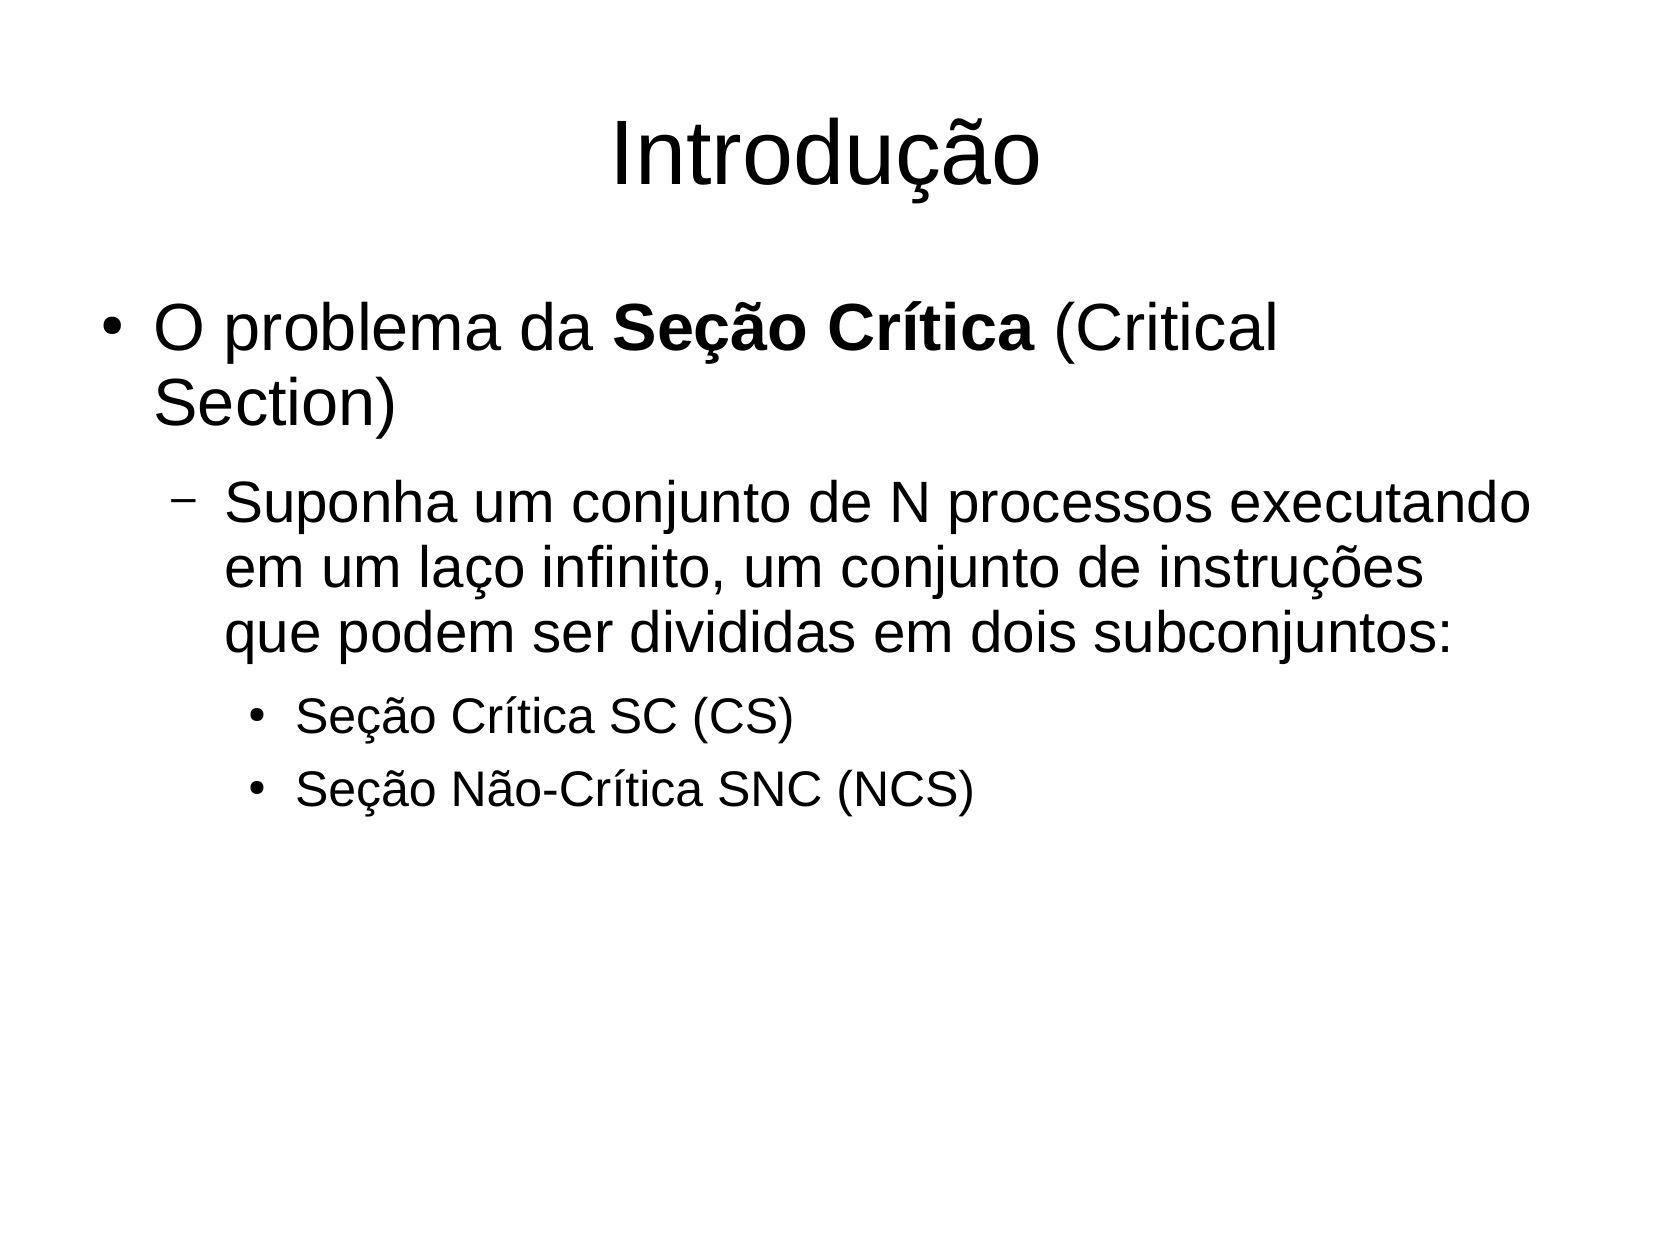

# Introdução
O problema da Seção Crítica (Critical Section)
Suponha um conjunto de N processos executando em um laço infinito, um conjunto de instruções que podem ser divididas em dois subconjuntos:
Seção Crítica SC (CS)
Seção Não-Crítica SNC (NCS)